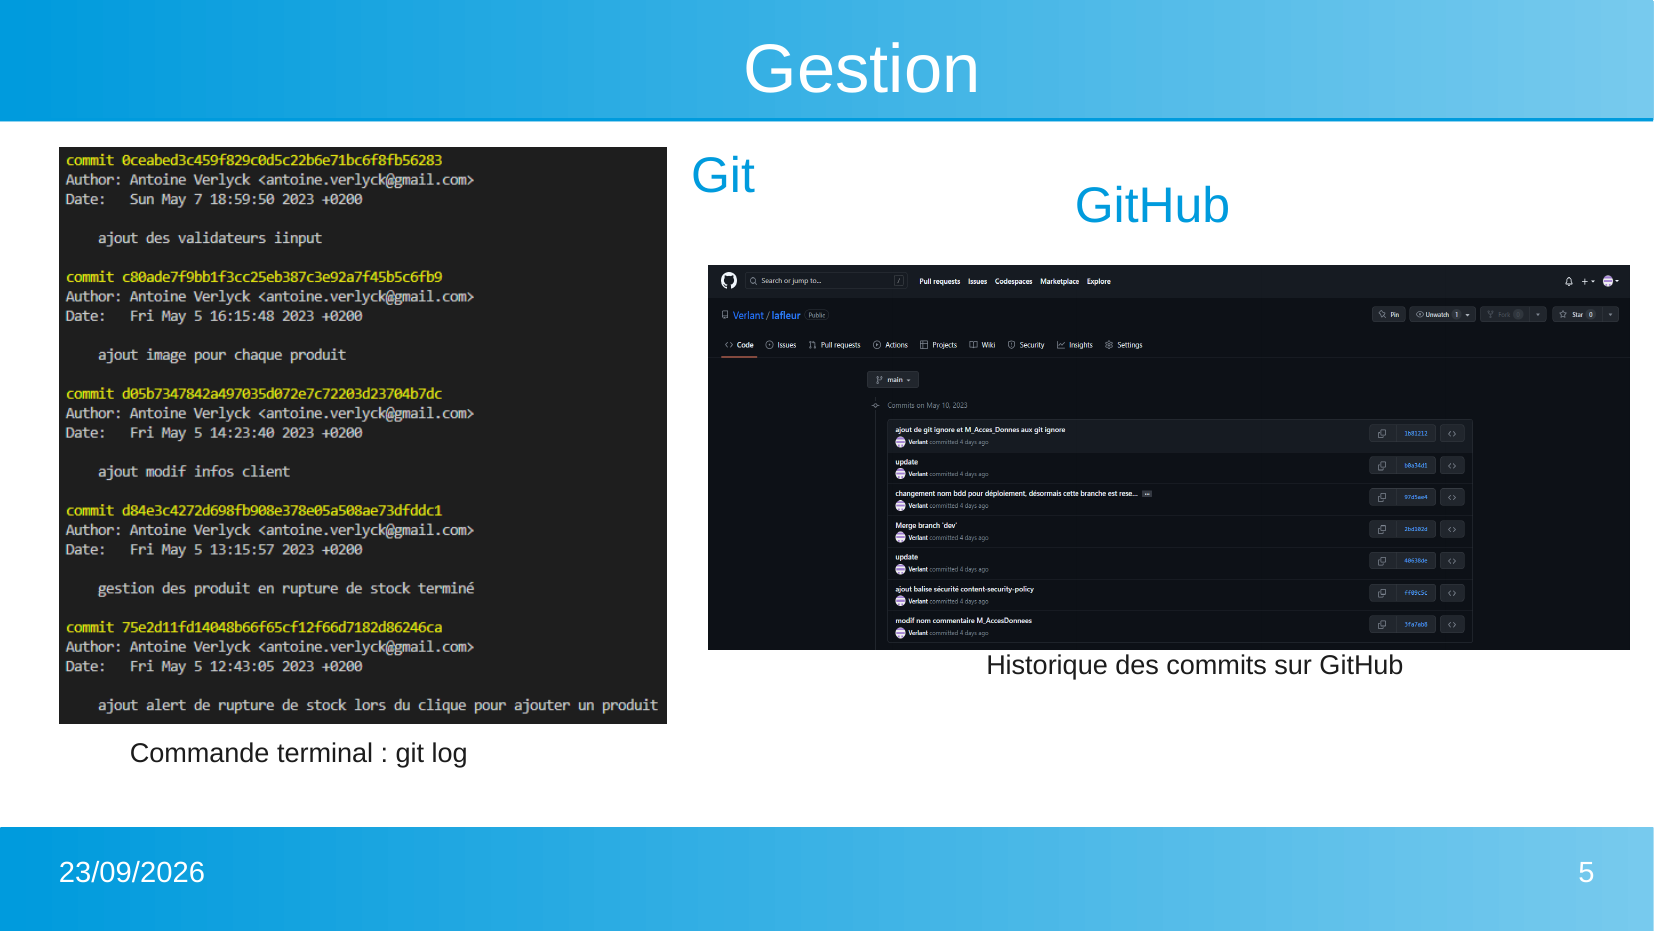

# Gestion
Git
GitHub
Historique des commits sur GitHub
Commande terminal : git log
5